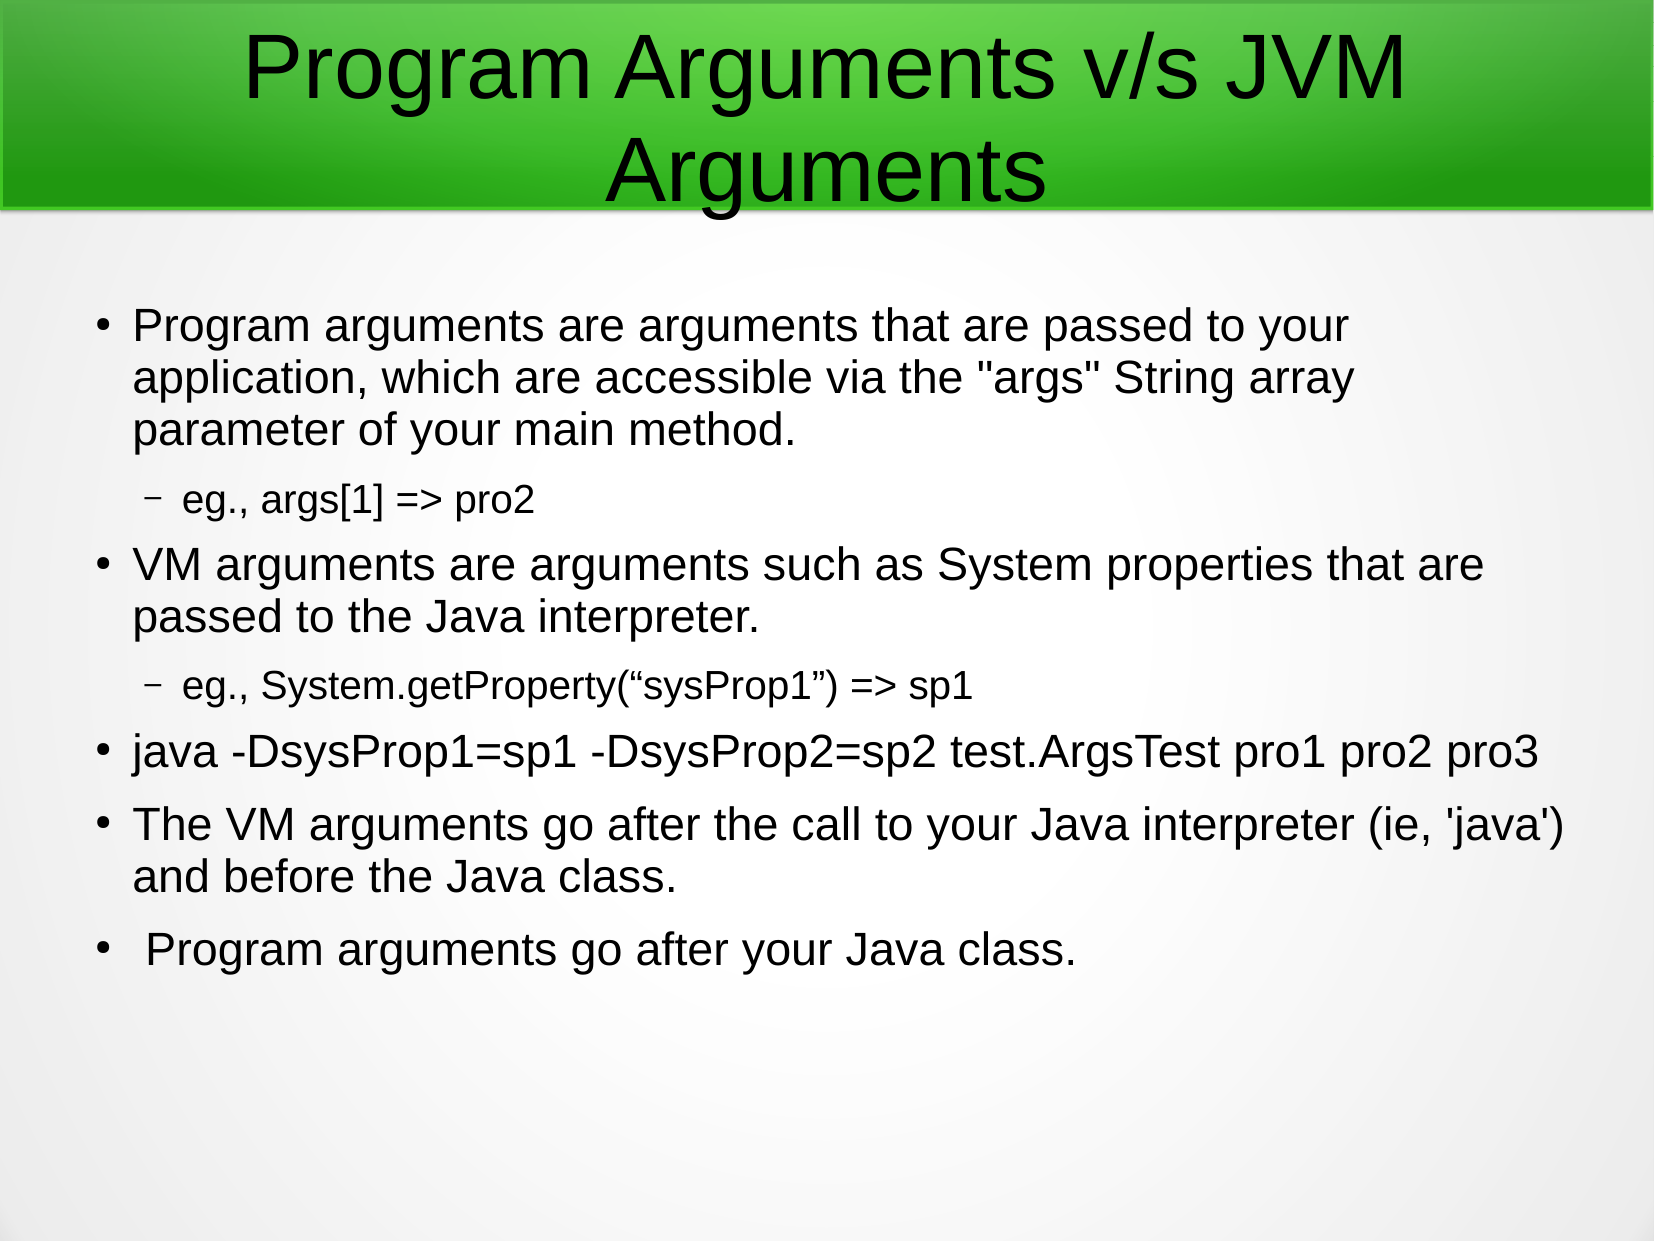

# Program Arguments v/s JVM Arguments
Program arguments are arguments that are passed to your application, which are accessible via the "args" String array parameter of your main method.
eg., args[1] => pro2
VM arguments are arguments such as System properties that are passed to the Java interpreter.
eg., System.getProperty(“sysProp1”) => sp1
java -DsysProp1=sp1 -DsysProp2=sp2 test.ArgsTest pro1 pro2 pro3
The VM arguments go after the call to your Java interpreter (ie, 'java') and before the Java class.
 Program arguments go after your Java class.